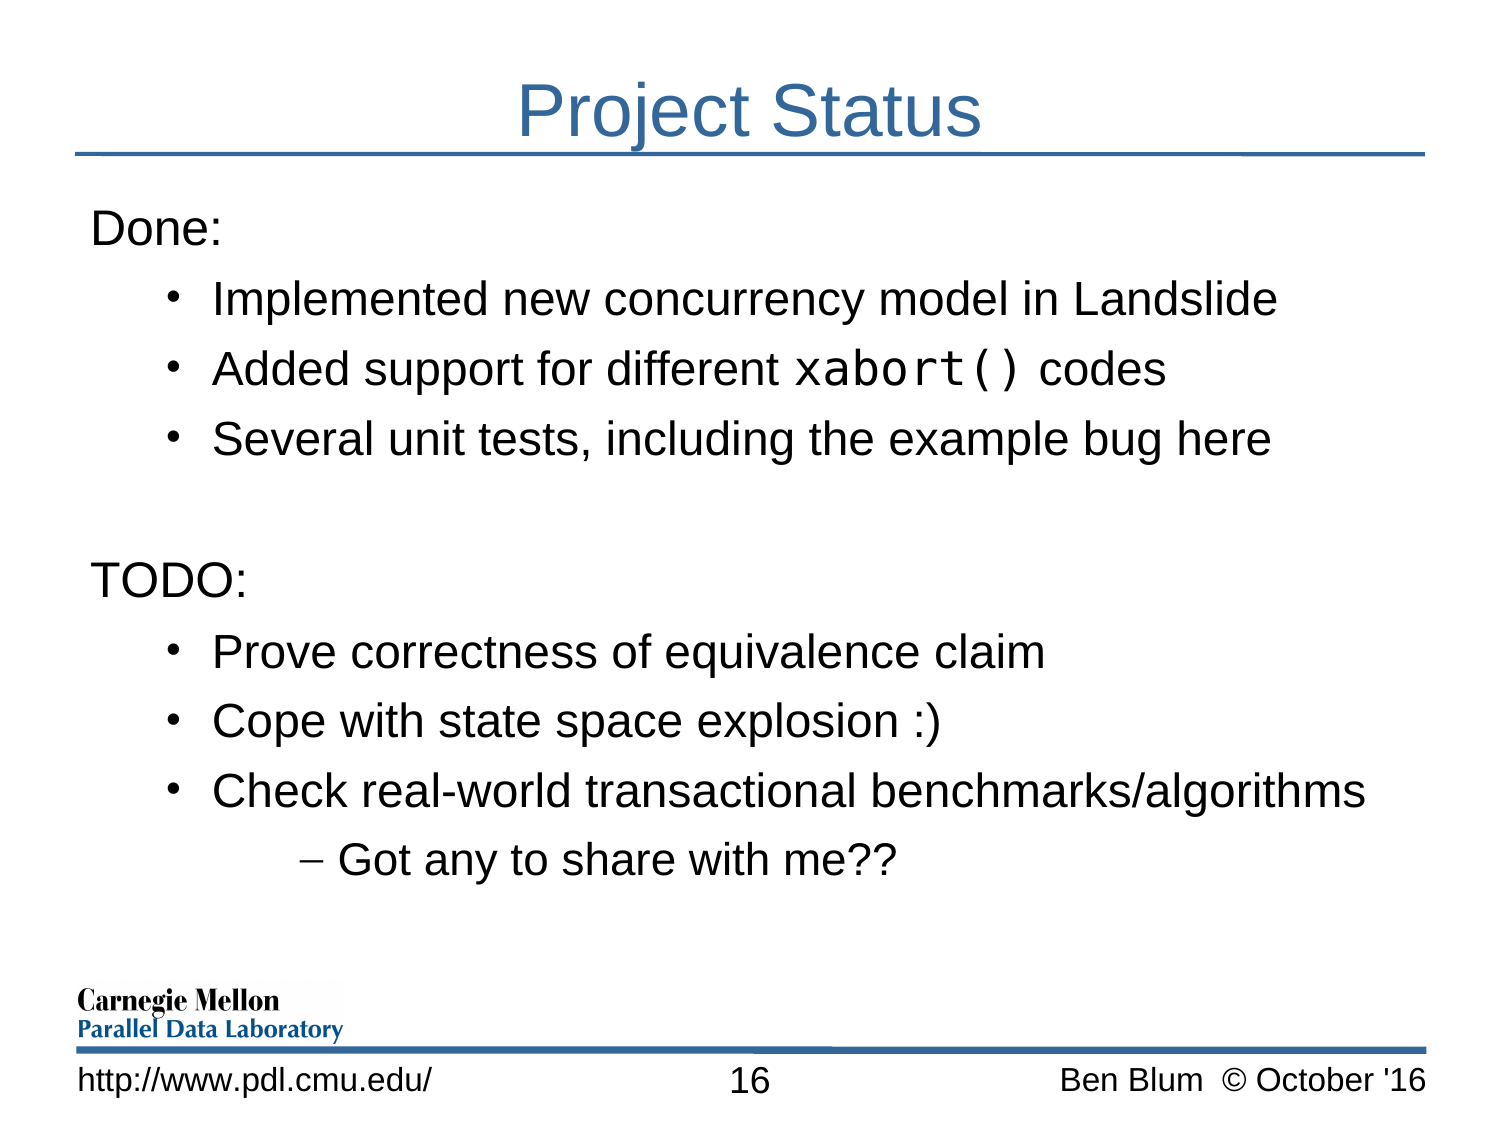

# Project Status
Done:
Implemented new concurrency model in Landslide
Added support for different xabort() codes
Several unit tests, including the example bug here
TODO:
Prove correctness of equivalence claim
Cope with state space explosion :)
Check real-world transactional benchmarks/algorithms
Got any to share with me??
16